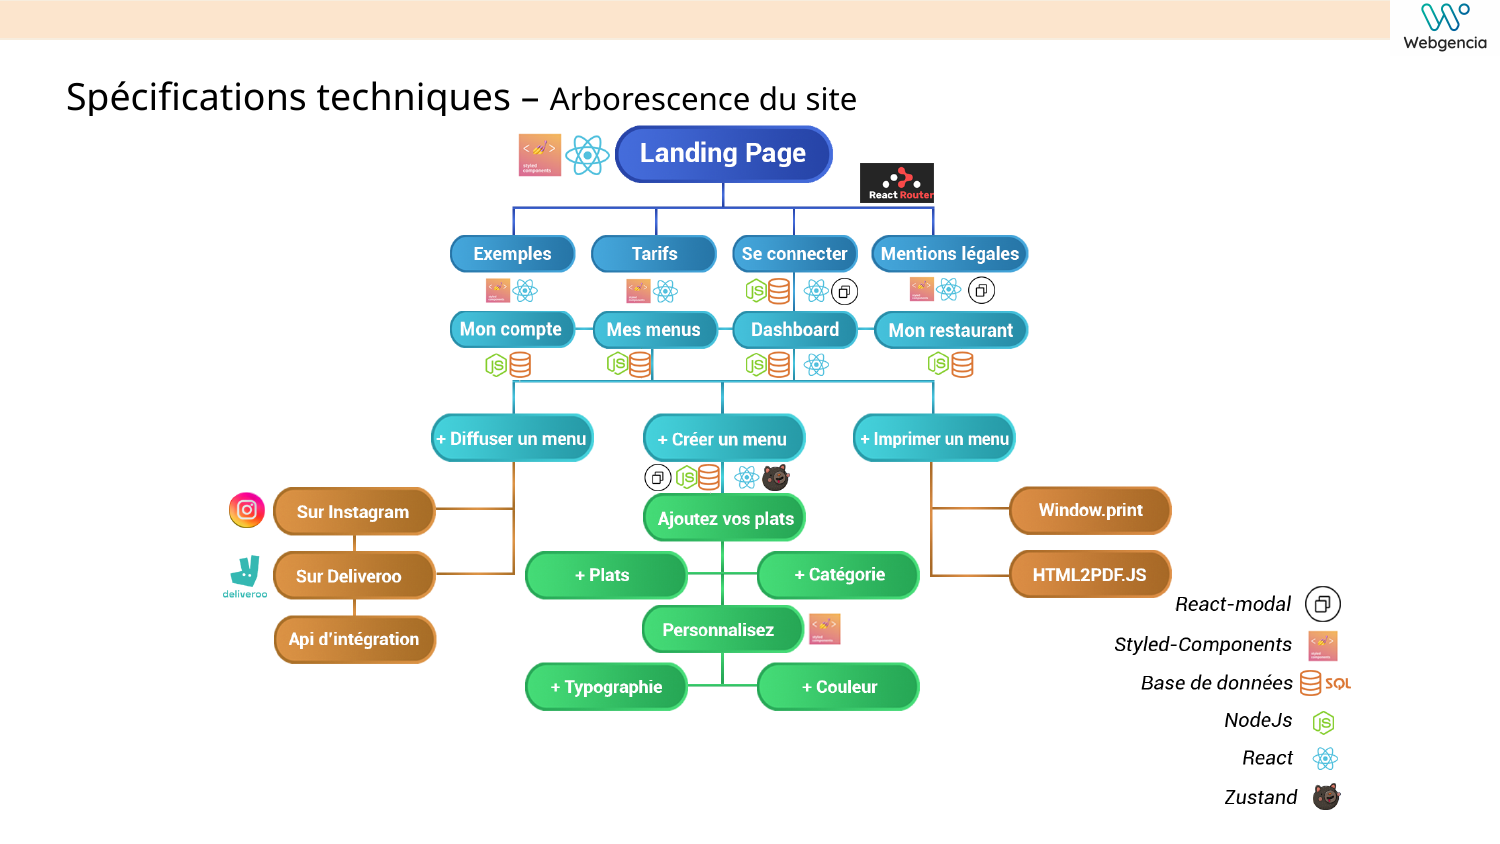

# Spécifications techniques – Arborescence du site